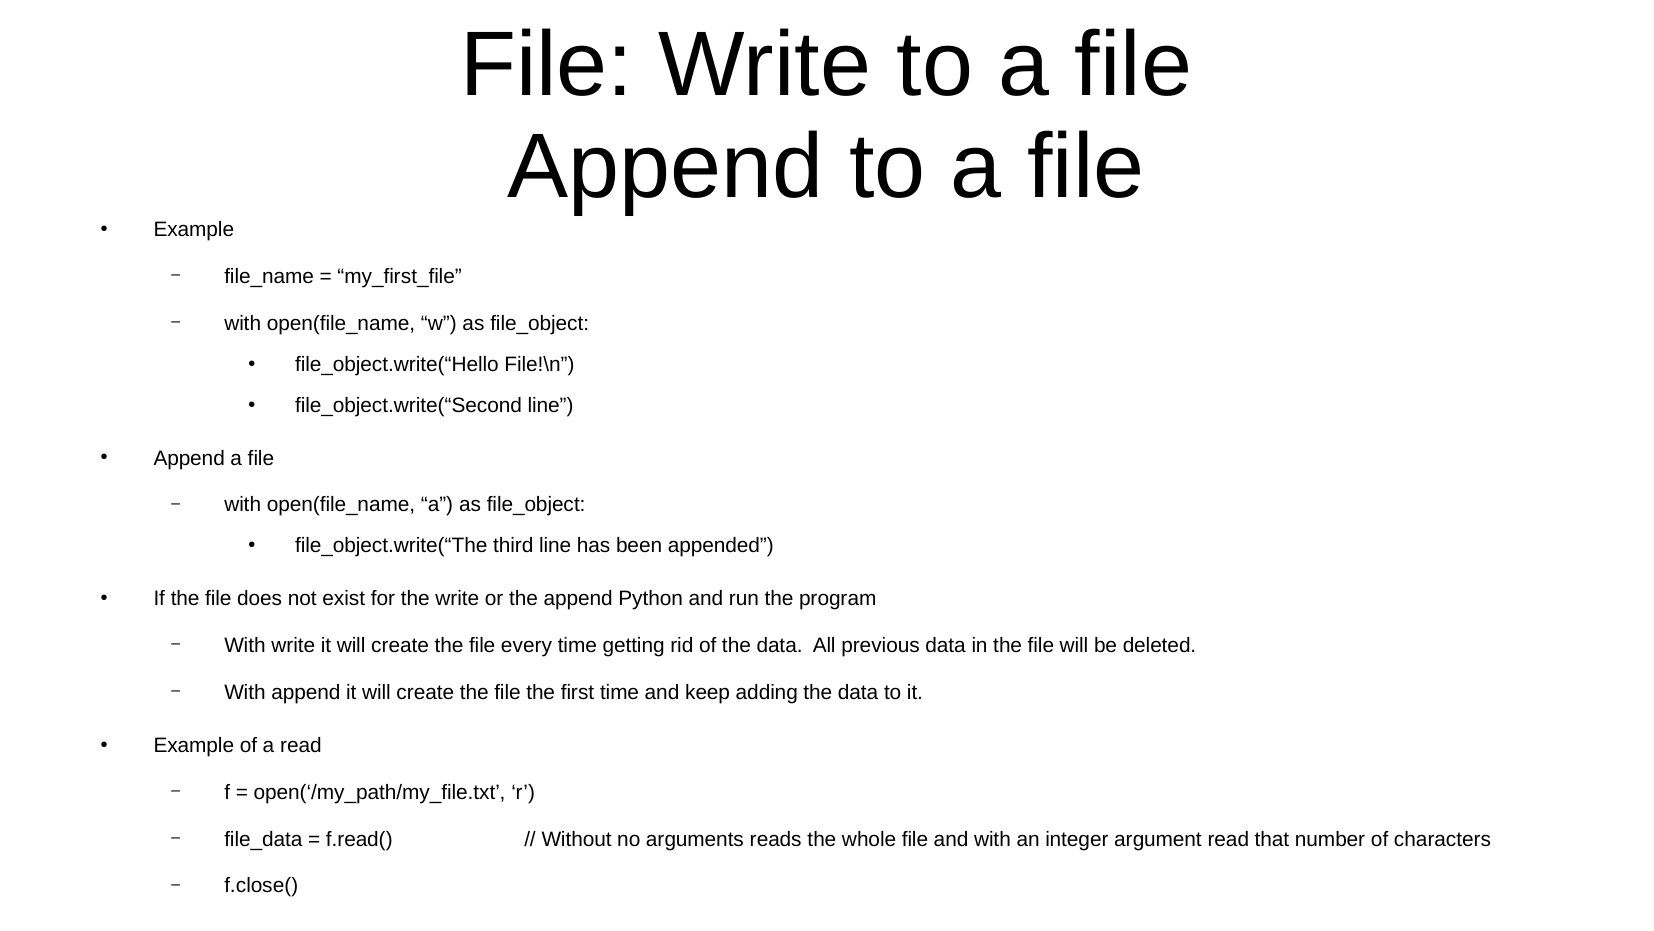

# File: Write to a file Append to a file
Example
file_name = “my_first_file”
with open(file_name, “w”) as file_object:
file_object.write(“Hello File!\n”)
file_object.write(“Second line”)
Append a file
with open(file_name, “a”) as file_object:
file_object.write(“The third line has been appended”)
If the file does not exist for the write or the append Python and run the program
With write it will create the file every time getting rid of the data. All previous data in the file will be deleted.
With append it will create the file the first time and keep adding the data to it.
Example of a read
f = open(‘/my_path/my_file.txt’, ‘r’)
file_data = f.read()		// Without no arguments reads the whole file and with an integer argument read that number of characters
f.close()